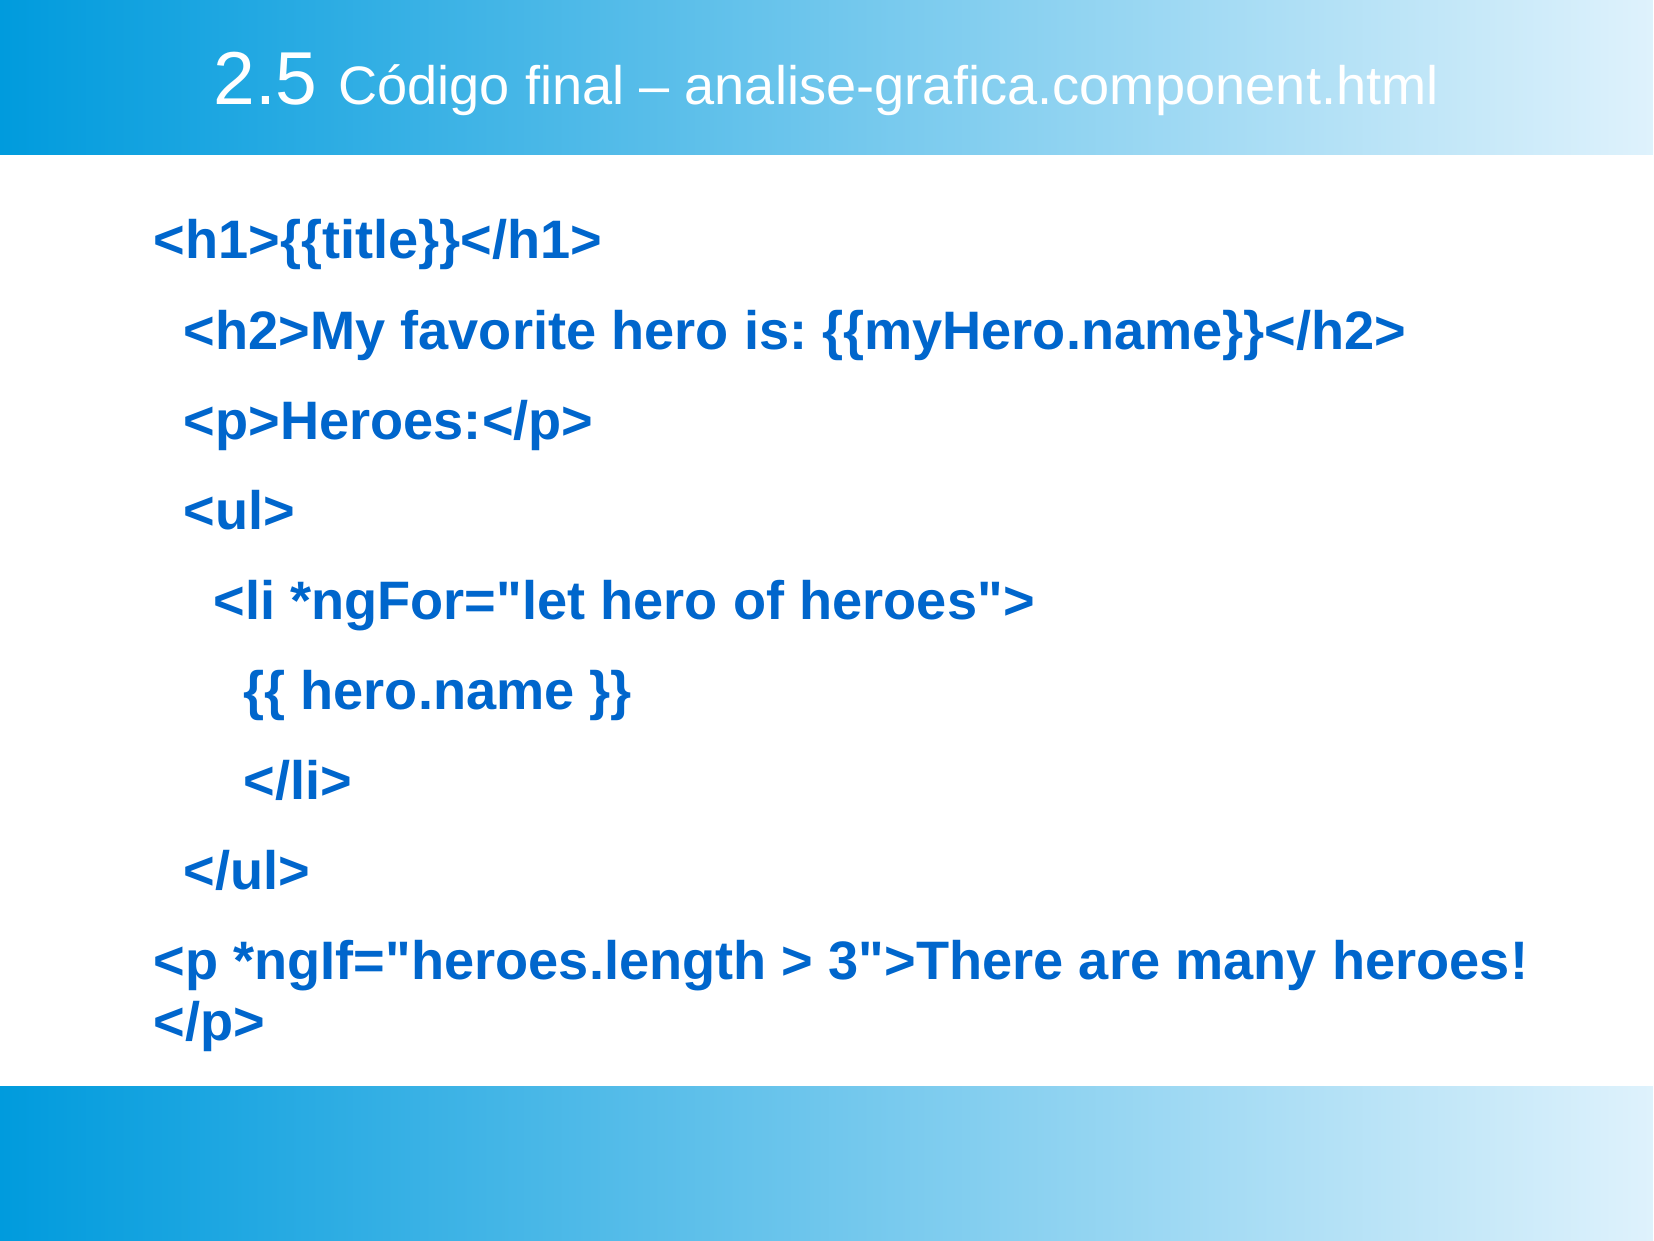

# 2.5 Código final – analise-grafica.component.html
<h1>{{title}}</h1>
 <h2>My favorite hero is: {{myHero.name}}</h2>
 <p>Heroes:</p>
 <ul>
 <li *ngFor="let hero of heroes">
 {{ hero.name }}
 </li>
 </ul>
<p *ngIf="heroes.length > 3">There are many heroes!</p>